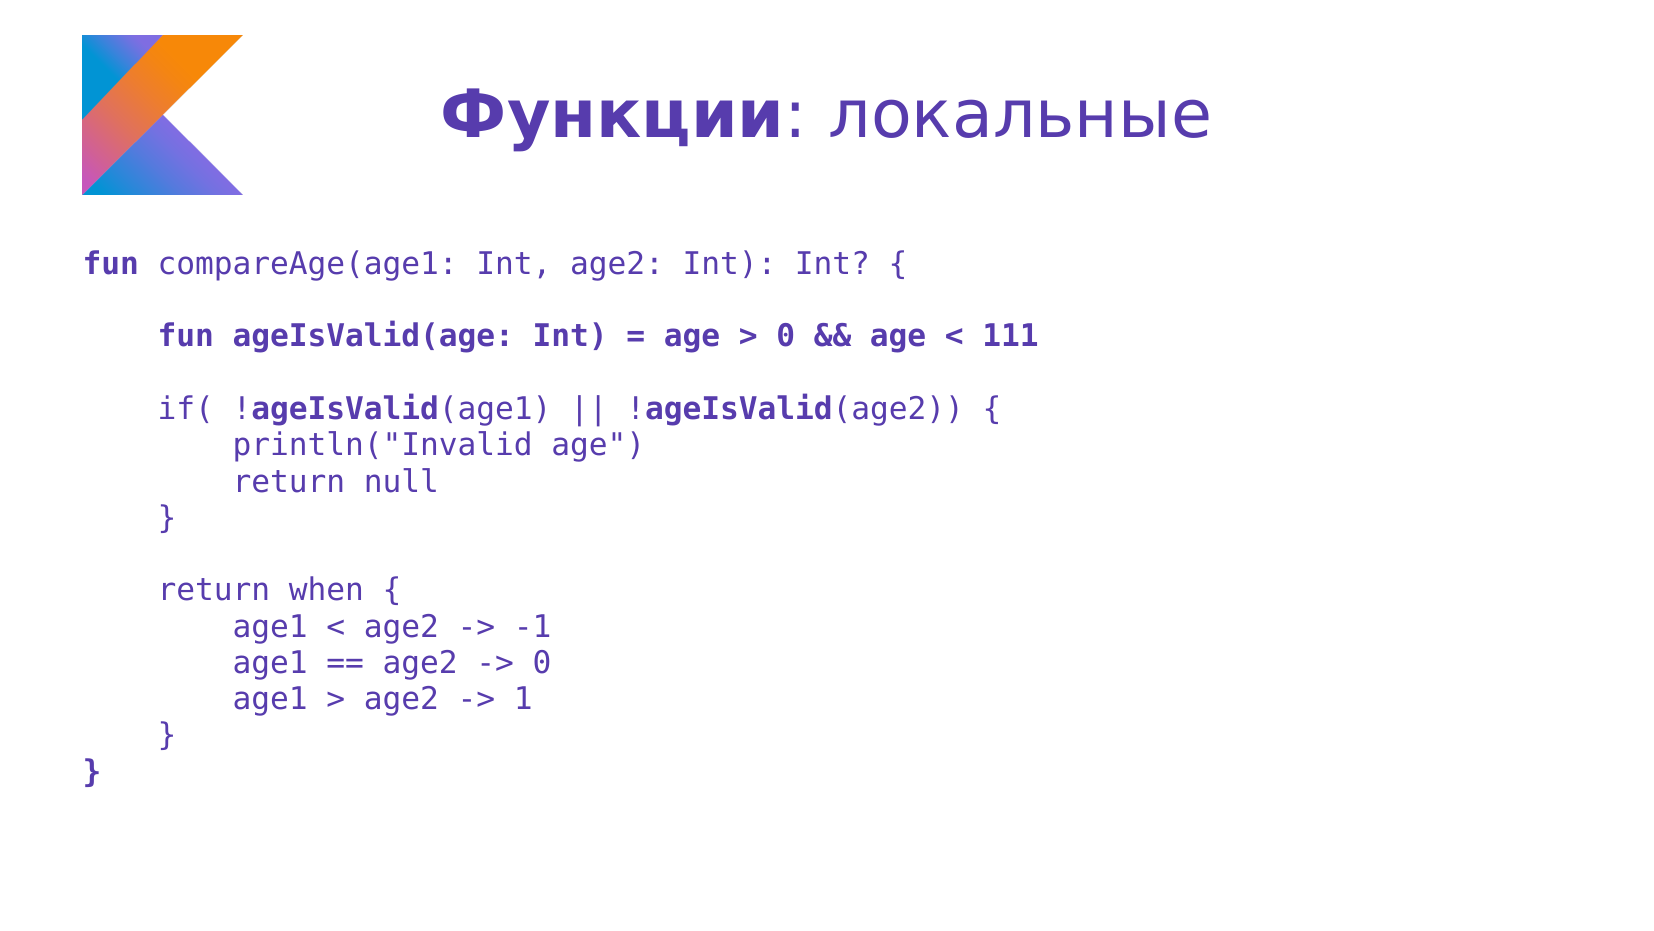

# Функции: локальные
fun compareAge(age1: Int, age2: Int): Int? {
 fun ageIsValid(age: Int) = age > 0 && age < 111
 if( !ageIsValid(age1) || !ageIsValid(age2)) {
 println("Invalid age")
 return null
 }
 return when {
 age1 < age2 -> -1
 age1 == age2 -> 0
 age1 > age2 -> 1
 }
}